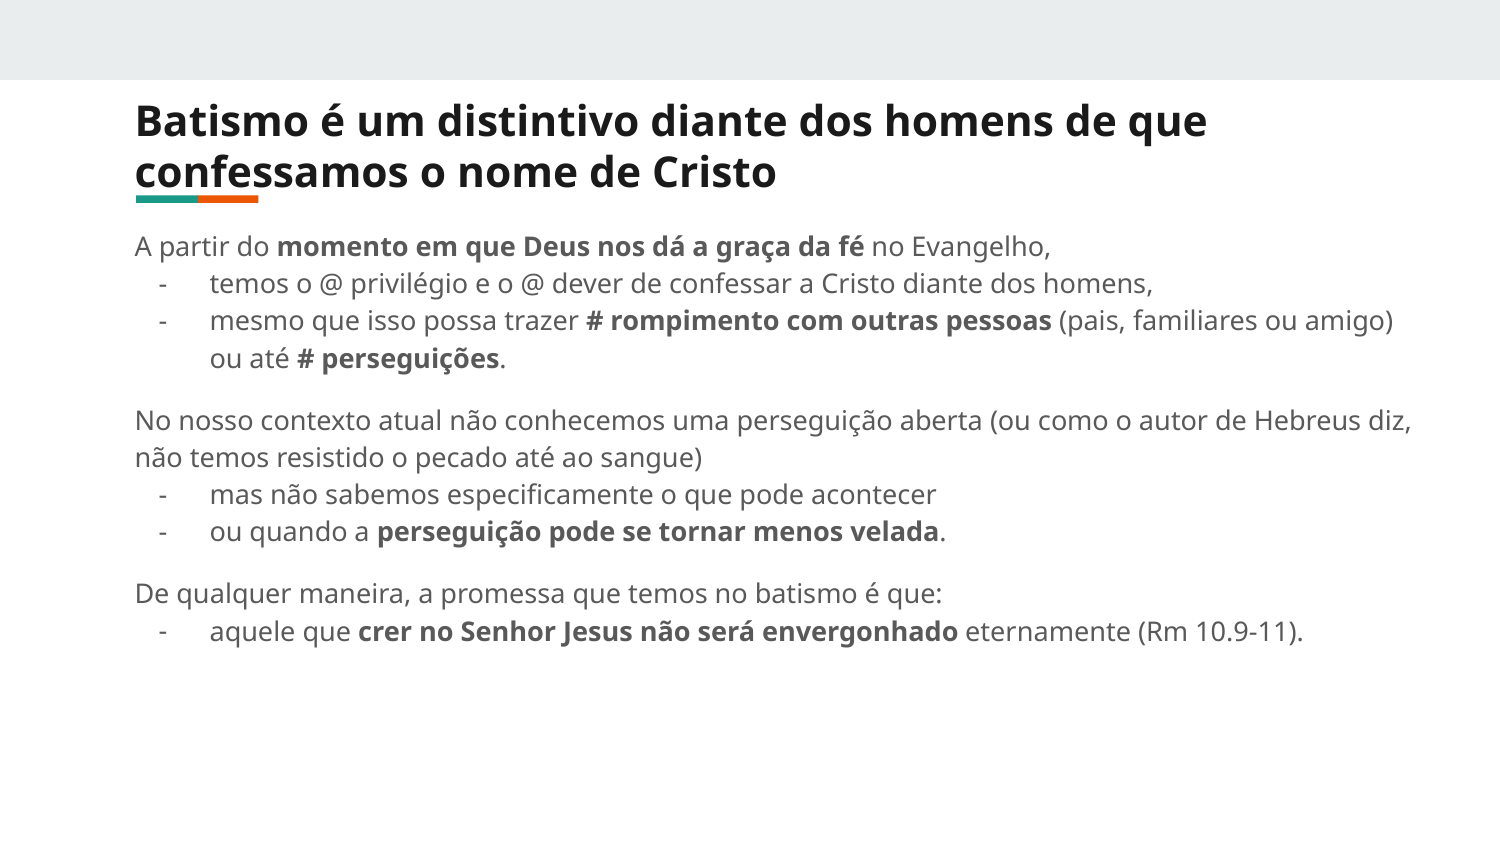

# Batismo é um distintivo diante dos homens de que confessamos o nome de Cristo
A partir do momento em que Deus nos dá a graça da fé no Evangelho,
temos o @ privilégio e o @ dever de confessar a Cristo diante dos homens,
mesmo que isso possa trazer # rompimento com outras pessoas (pais, familiares ou amigo) ou até # perseguições.
No nosso contexto atual não conhecemos uma perseguição aberta (ou como o autor de Hebreus diz, não temos resistido o pecado até ao sangue)
mas não sabemos especificamente o que pode acontecer
ou quando a perseguição pode se tornar menos velada.
De qualquer maneira, a promessa que temos no batismo é que:
aquele que crer no Senhor Jesus não será envergonhado eternamente (Rm 10.9-11).